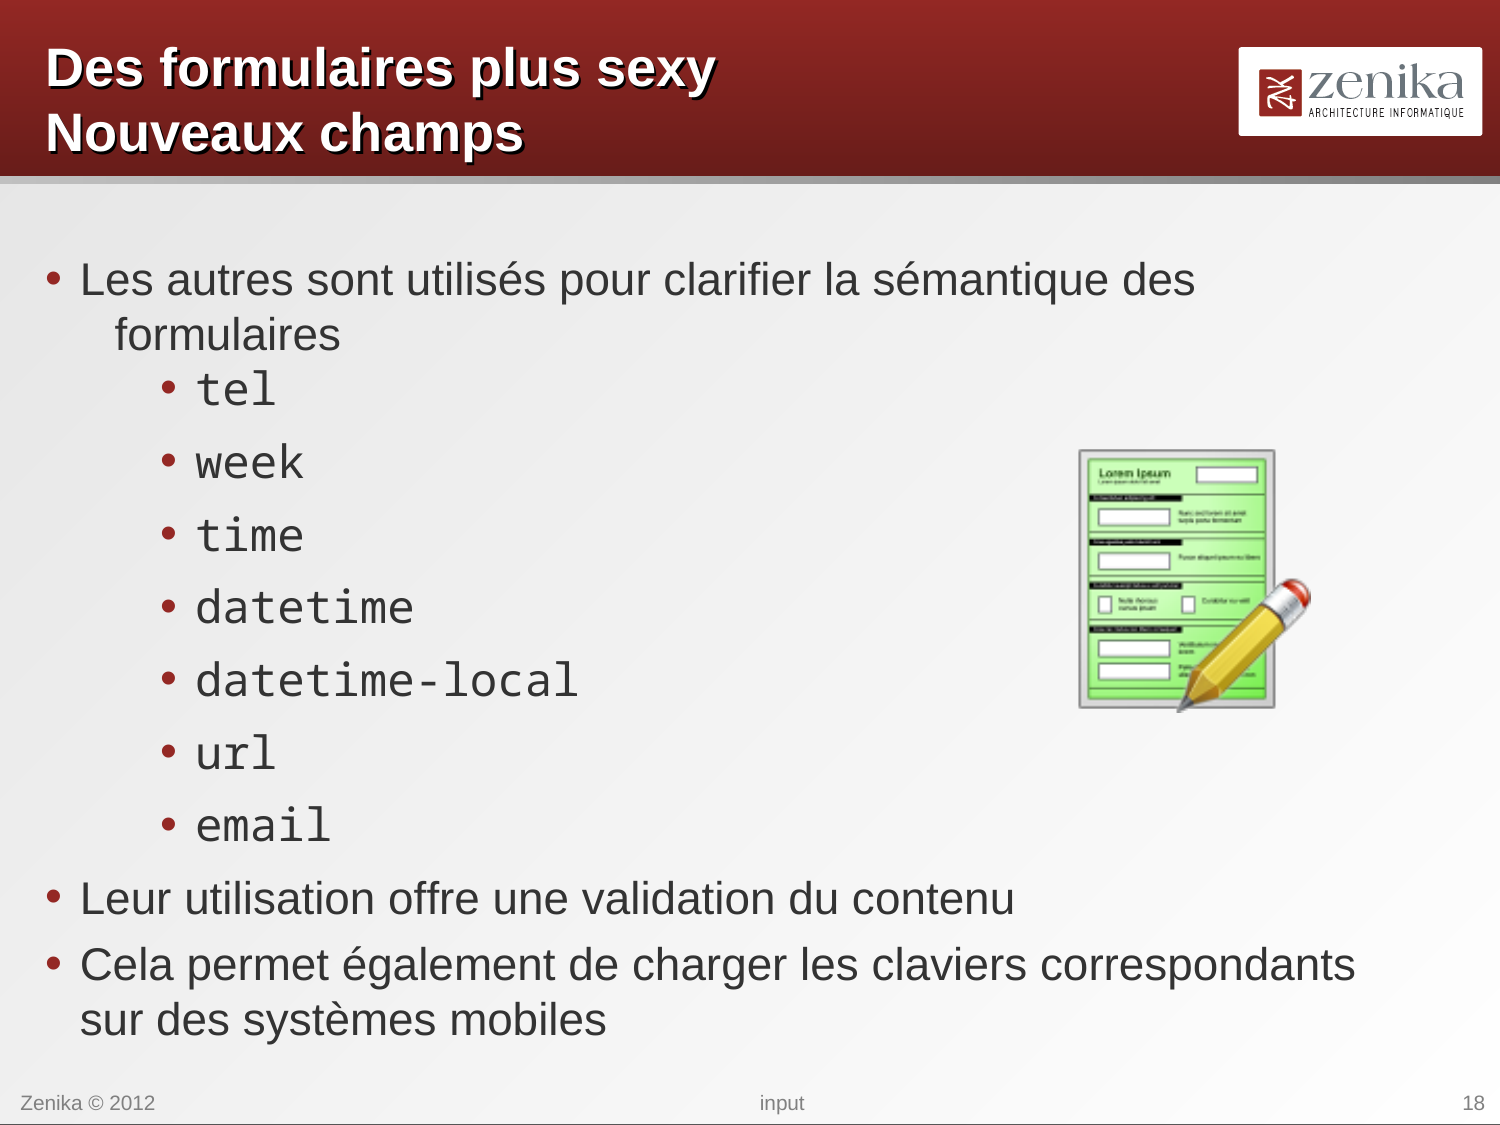

# Des formulaires plus sexy Nouveaux champs
Les autres sont utilisés pour clarifier la sémantique des formulaires
tel
week
time
datetime
datetime-local
url
email
Leur utilisation offre une validation du contenu
Cela permet également de charger les claviers correspondants sur des systèmes mobiles